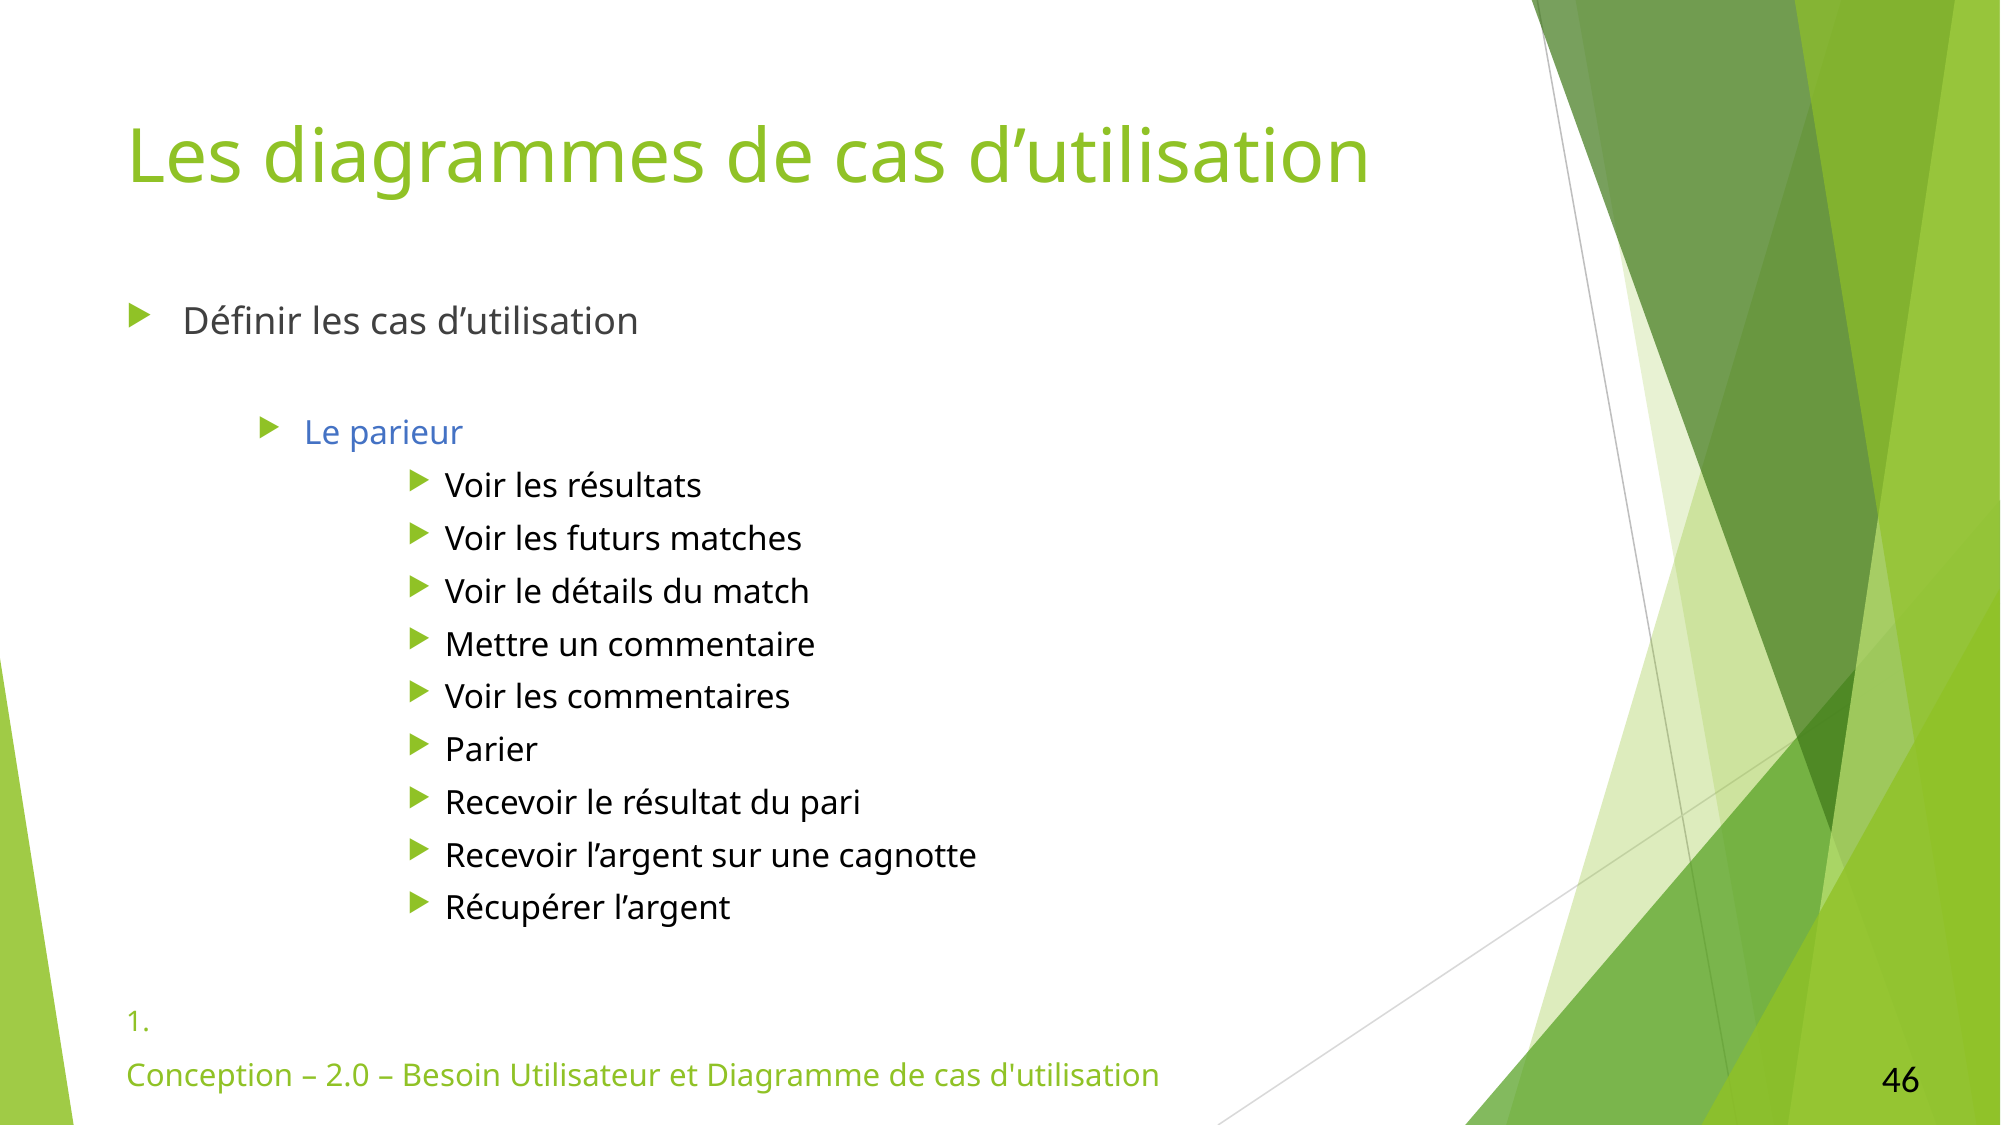

# Les diagrammes de cas d’utilisation
Définir les cas d’utilisation
Le parieur
Voir les résultats
Voir les futurs matches
Voir le détails du match
Mettre un commentaire
Voir les commentaires
Parier
Recevoir le résultat du pari
Recevoir l’argent sur une cagnotte
Récupérer l’argent
Conception – 2.0 – Besoin Utilisateur et Diagramme de cas d'utilisation